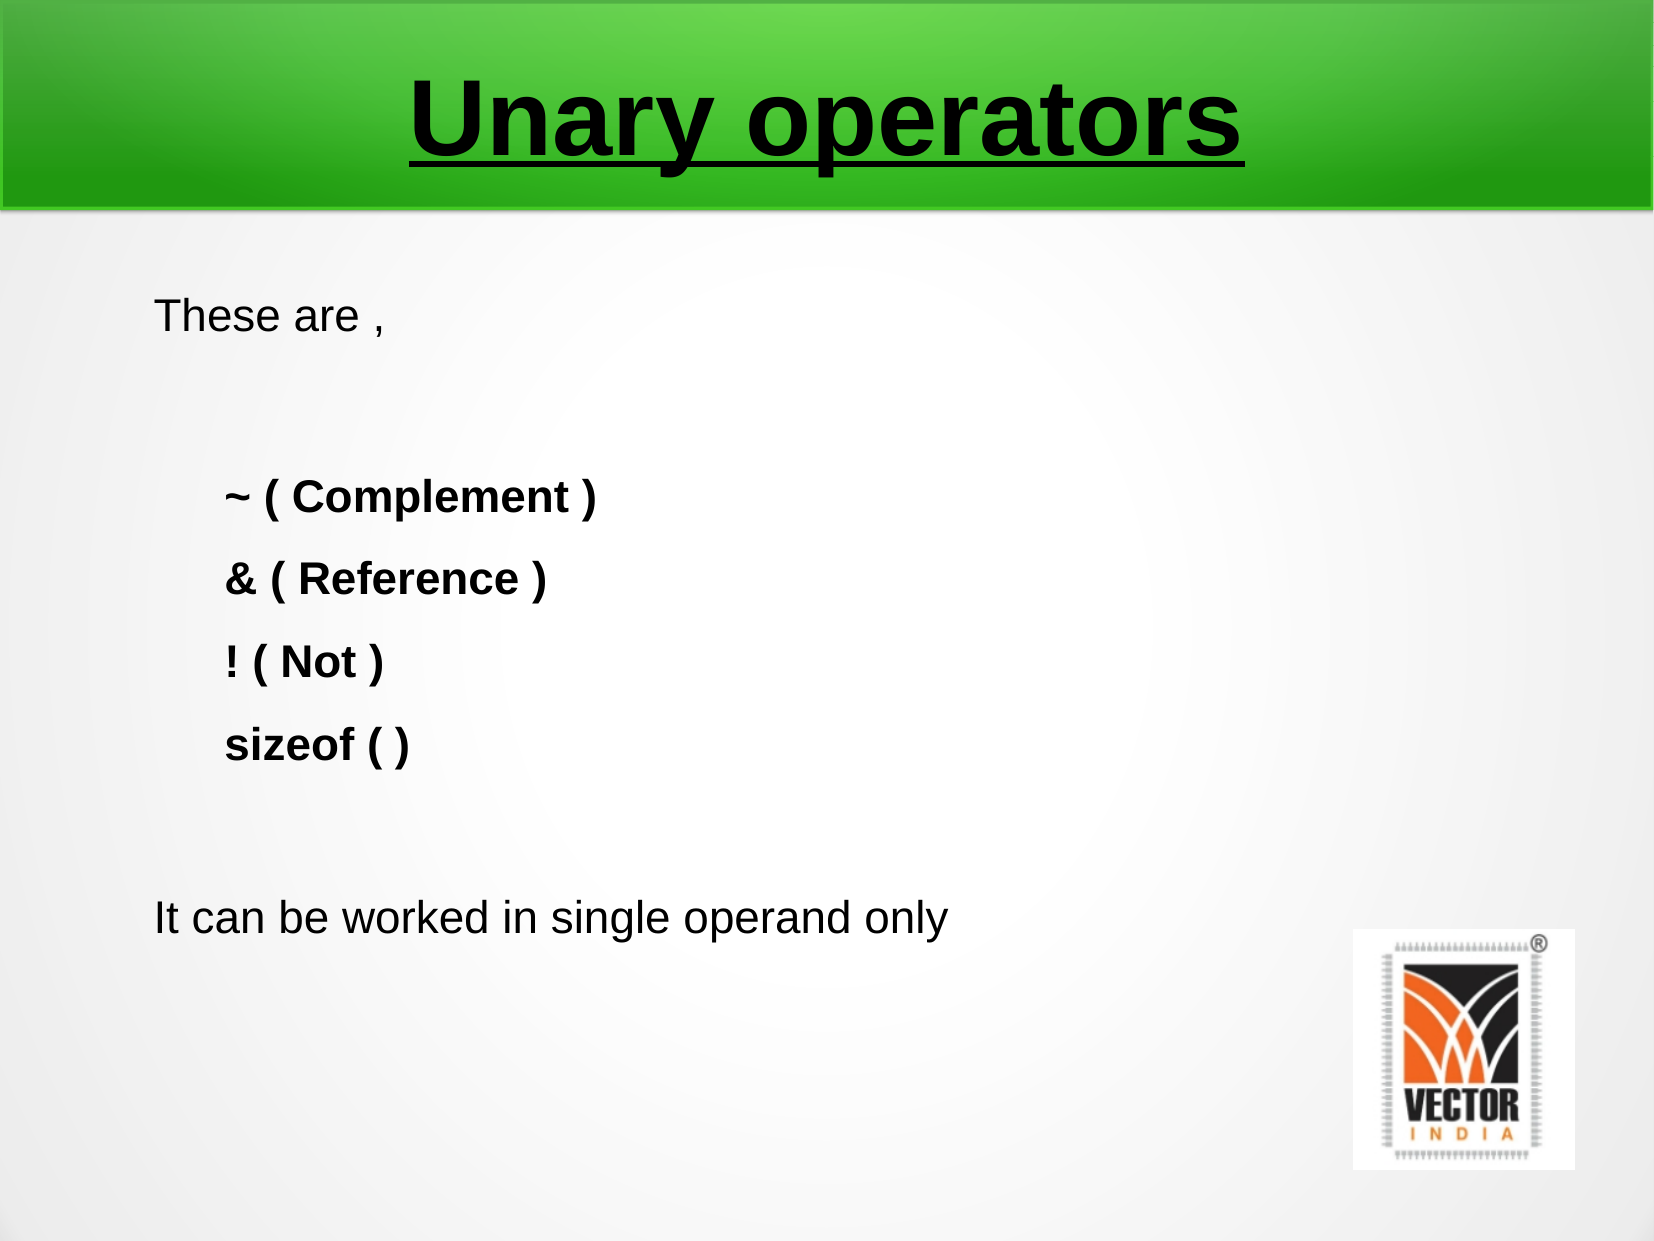

# Unary operators
These are ,
~ ( Complement )
& ( Reference )
! ( Not )
sizeof ( )
It can be worked in single operand only